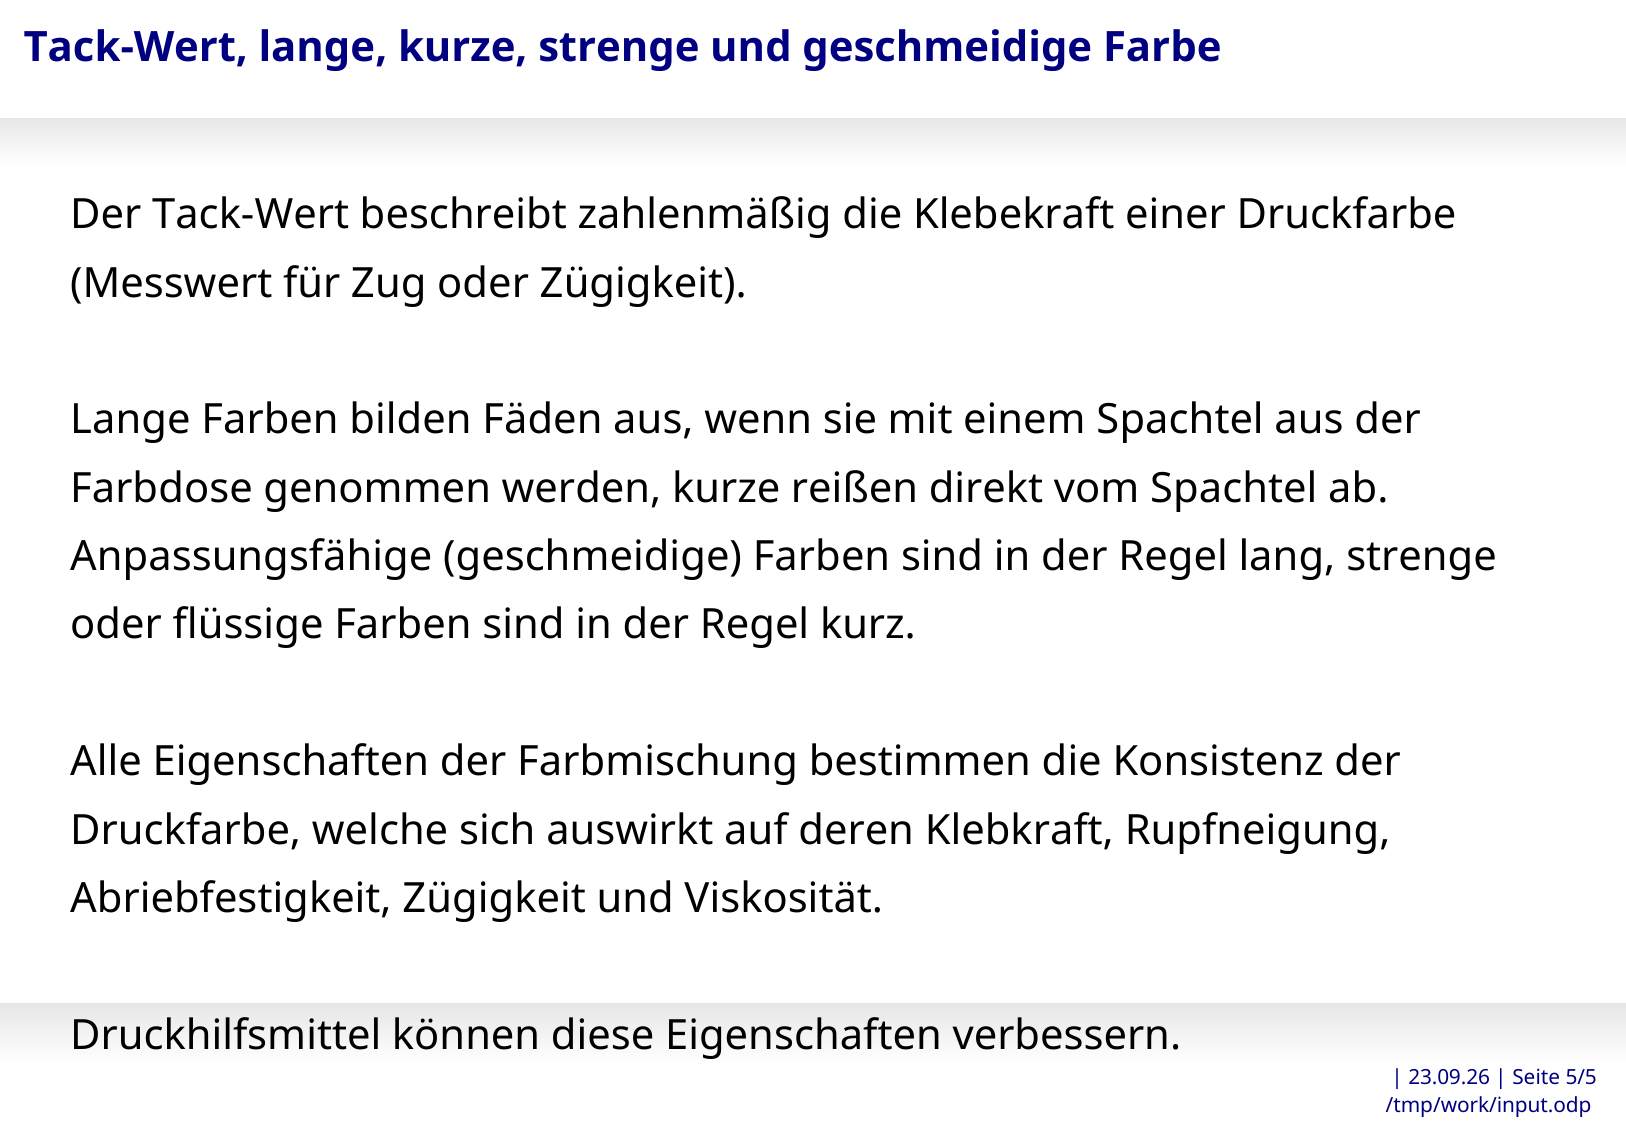

# Tack-Wert, lange, kurze, strenge und geschmeidige Farbe
Der Tack-Wert beschreibt zahlenmäßig die Klebekraft einer Druckfarbe (Messwert für Zug oder Zügigkeit).
Lange Farben bilden Fäden aus, wenn sie mit einem Spachtel aus der Farbdose genommen werden, kurze reißen direkt vom Spachtel ab.
Anpassungsfähige (geschmeidige) Farben sind in der Regel lang, strenge oder flüssige Farben sind in der Regel kurz.
Alle Eigenschaften der Farbmischung bestimmen die Konsistenz der Druckfarbe, welche sich auswirkt auf deren Klebkraft, Rupfneigung, Abriebfestigkeit, Zügigkeit und Viskosität.
Druckhilfsmittel können diese Eigenschaften verbessern.